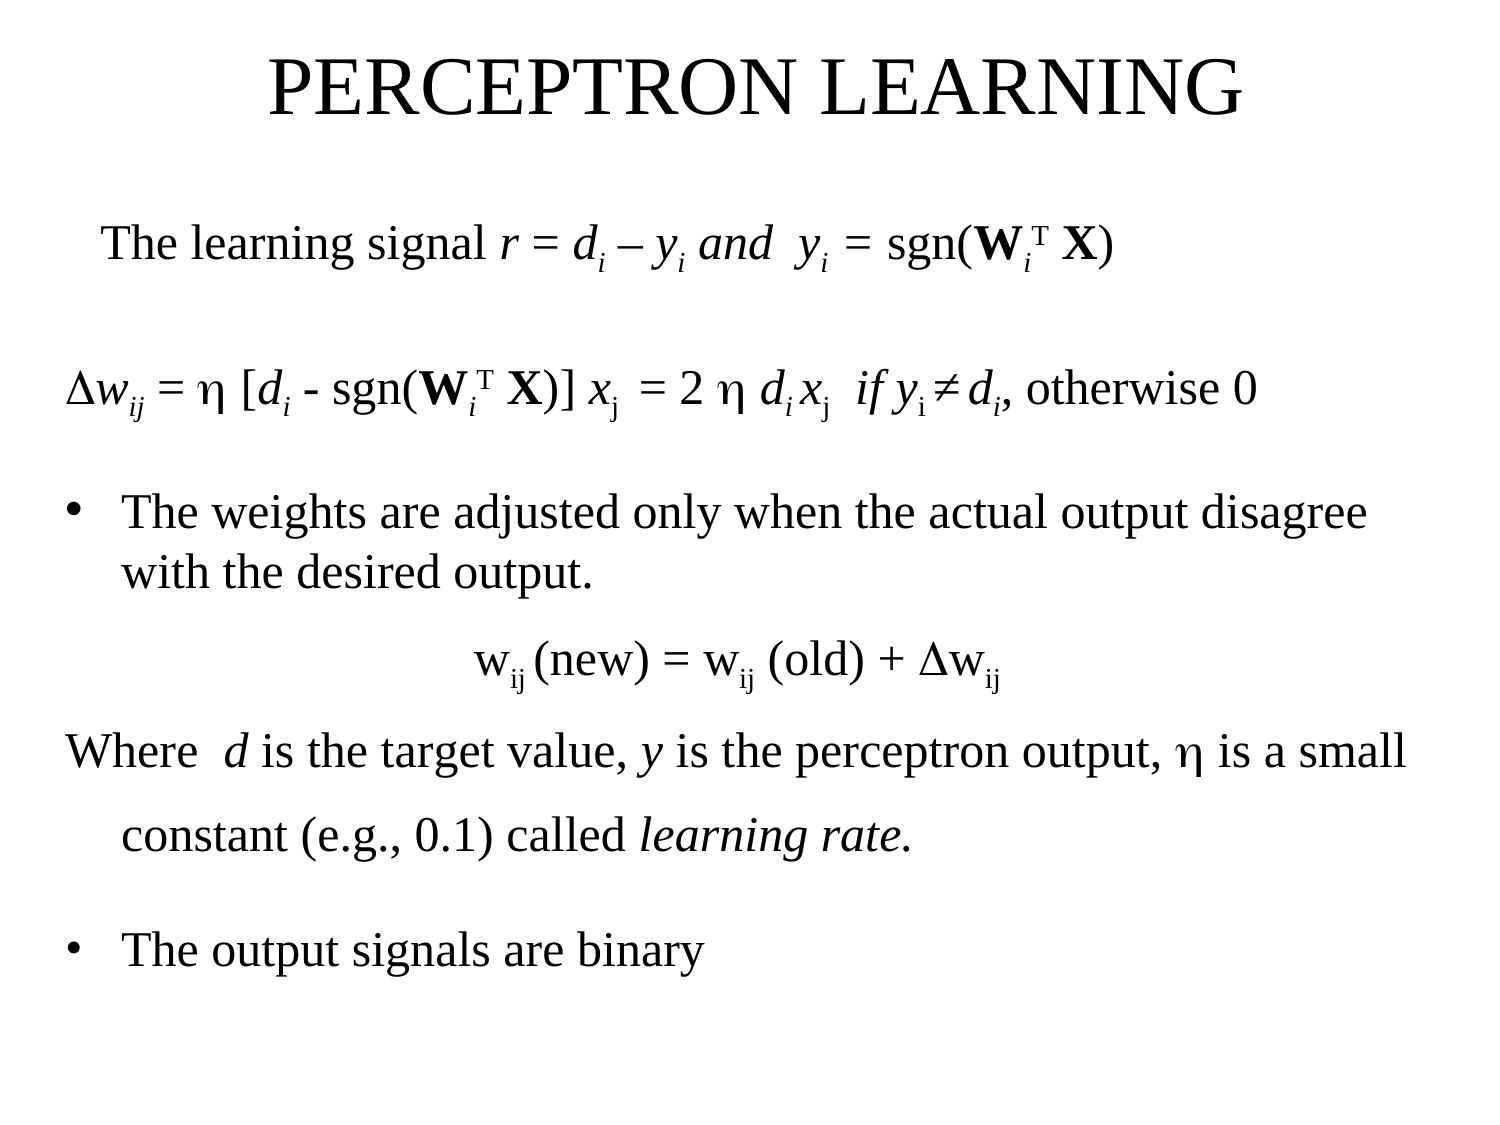

# PERCEPTRON LEARNING
The learning signal r = di – yi and yi = sgn(WiT X)
wij =  [di - sgn(WiT X)] xj = 2  di xj if yi ≠ di, otherwise 0
The weights are adjusted only when the actual output disagree with the desired output.
wij (new) = wij (old) + wij
Where d is the target value, y is the perceptron output,  is a small constant (e.g., 0.1) called learning rate.
The output signals are binary